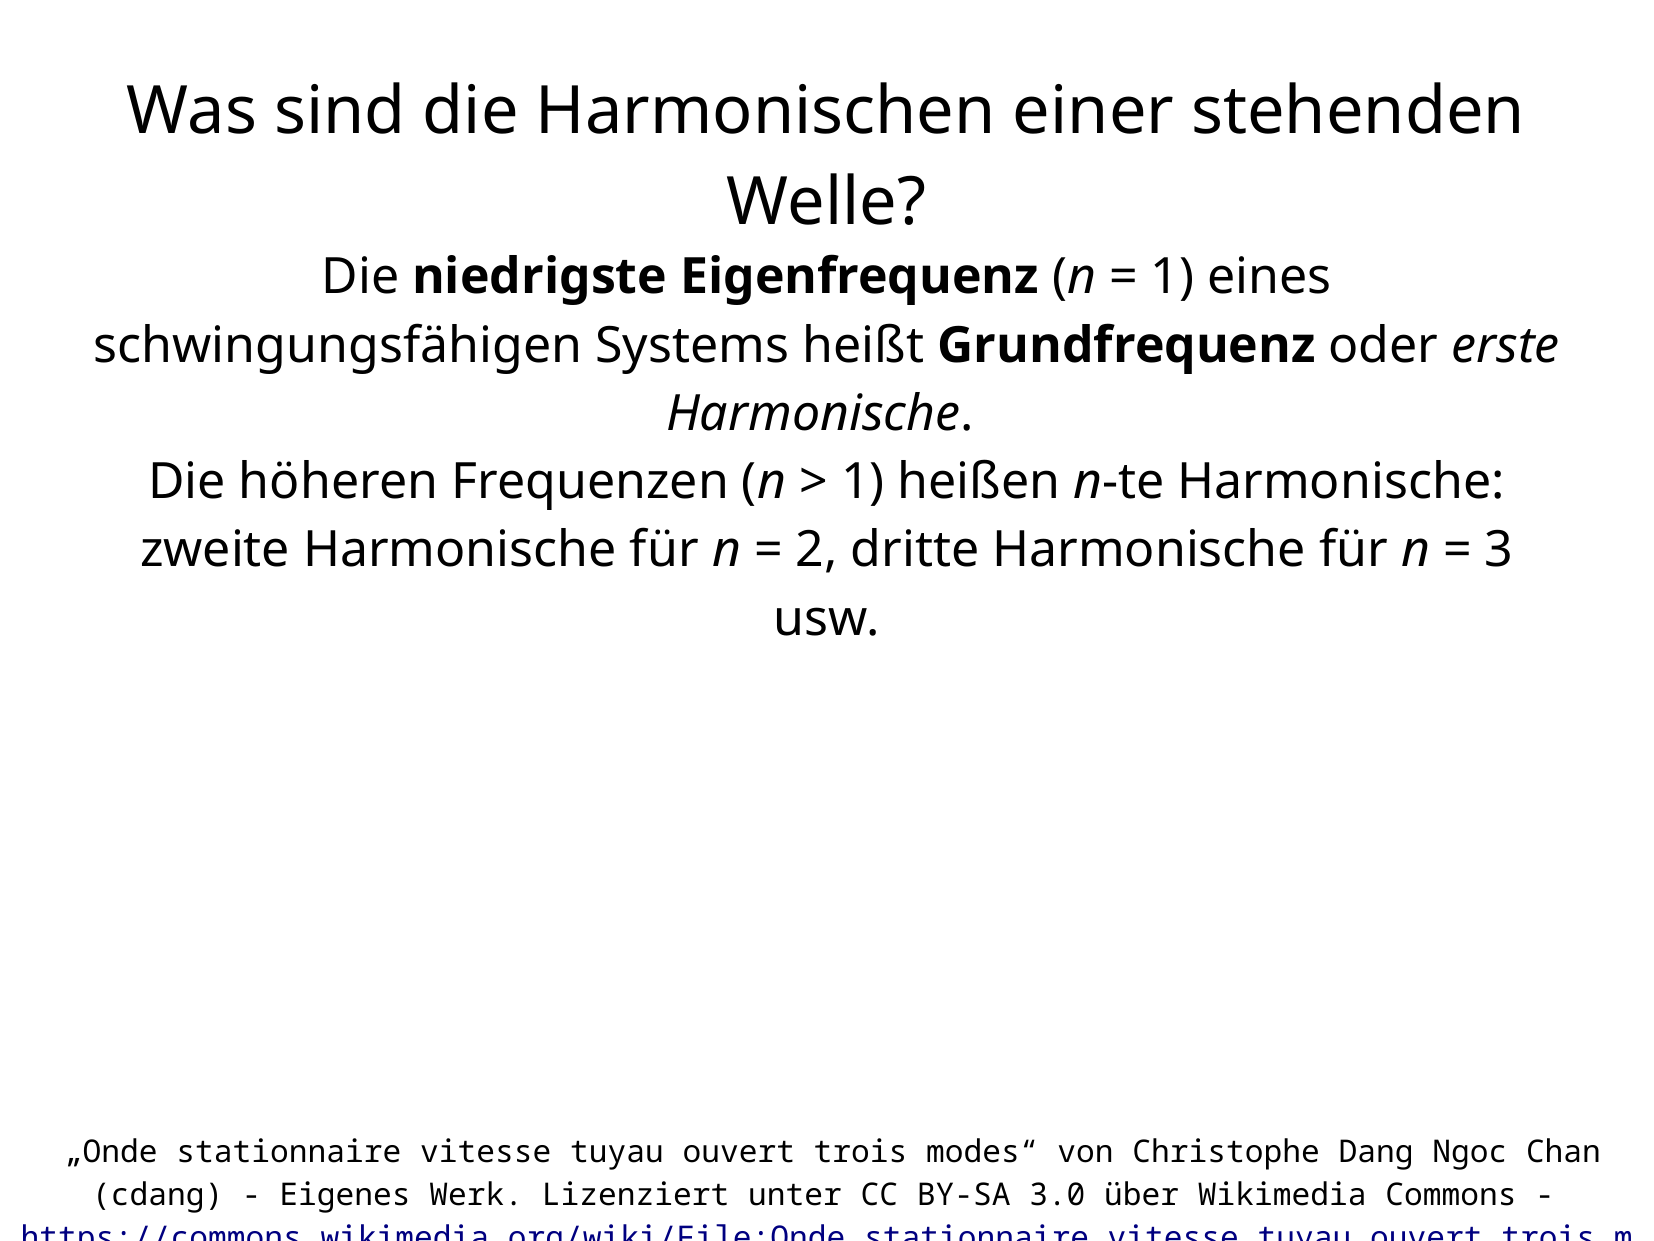

# Was sind die Harmonischen einer stehenden Welle?
Die niedrigste Eigenfrequenz (n = 1) eines schwingungsfähigen Systems heißt Grundfrequenz oder erste Harmonische.
Die höheren Frequenzen (n > 1) heißen n-te Harmonische: zweite Harmonische für n = 2, dritte Harmonische für n = 3 usw.
„Onde stationnaire vitesse tuyau ouvert trois modes“ von Christophe Dang Ngoc Chan (cdang) - Eigenes Werk. Lizenziert unter CC BY-SA 3.0 über Wikimedia Commons - https://commons.wikimedia.org/wiki/File:Onde_stationnaire_vitesse_tuyau_ouvert_trois_modes.svg